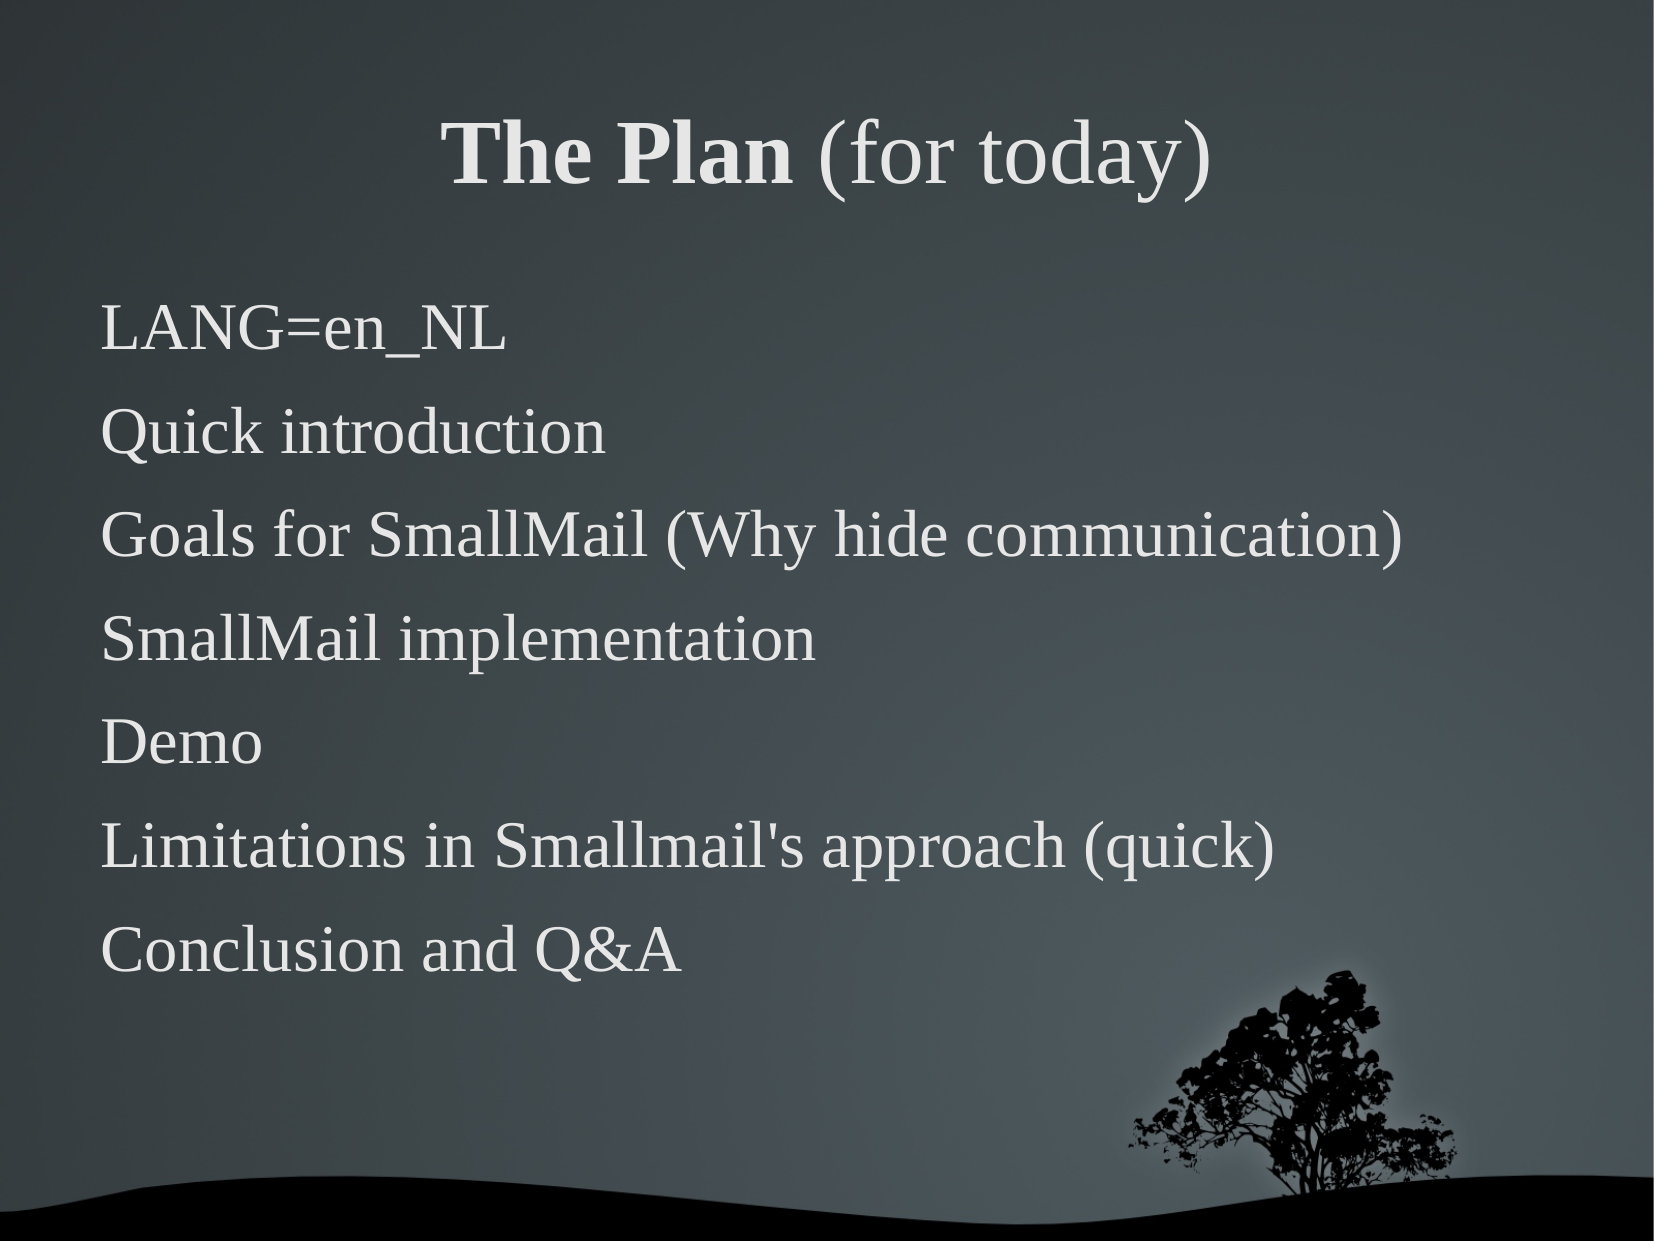

# The Plan (for today)
LANG=en_NL
Quick introduction
Goals for SmallMail (Why hide communication)
SmallMail implementation
Demo
Limitations in Smallmail's approach (quick)
Conclusion and Q&A